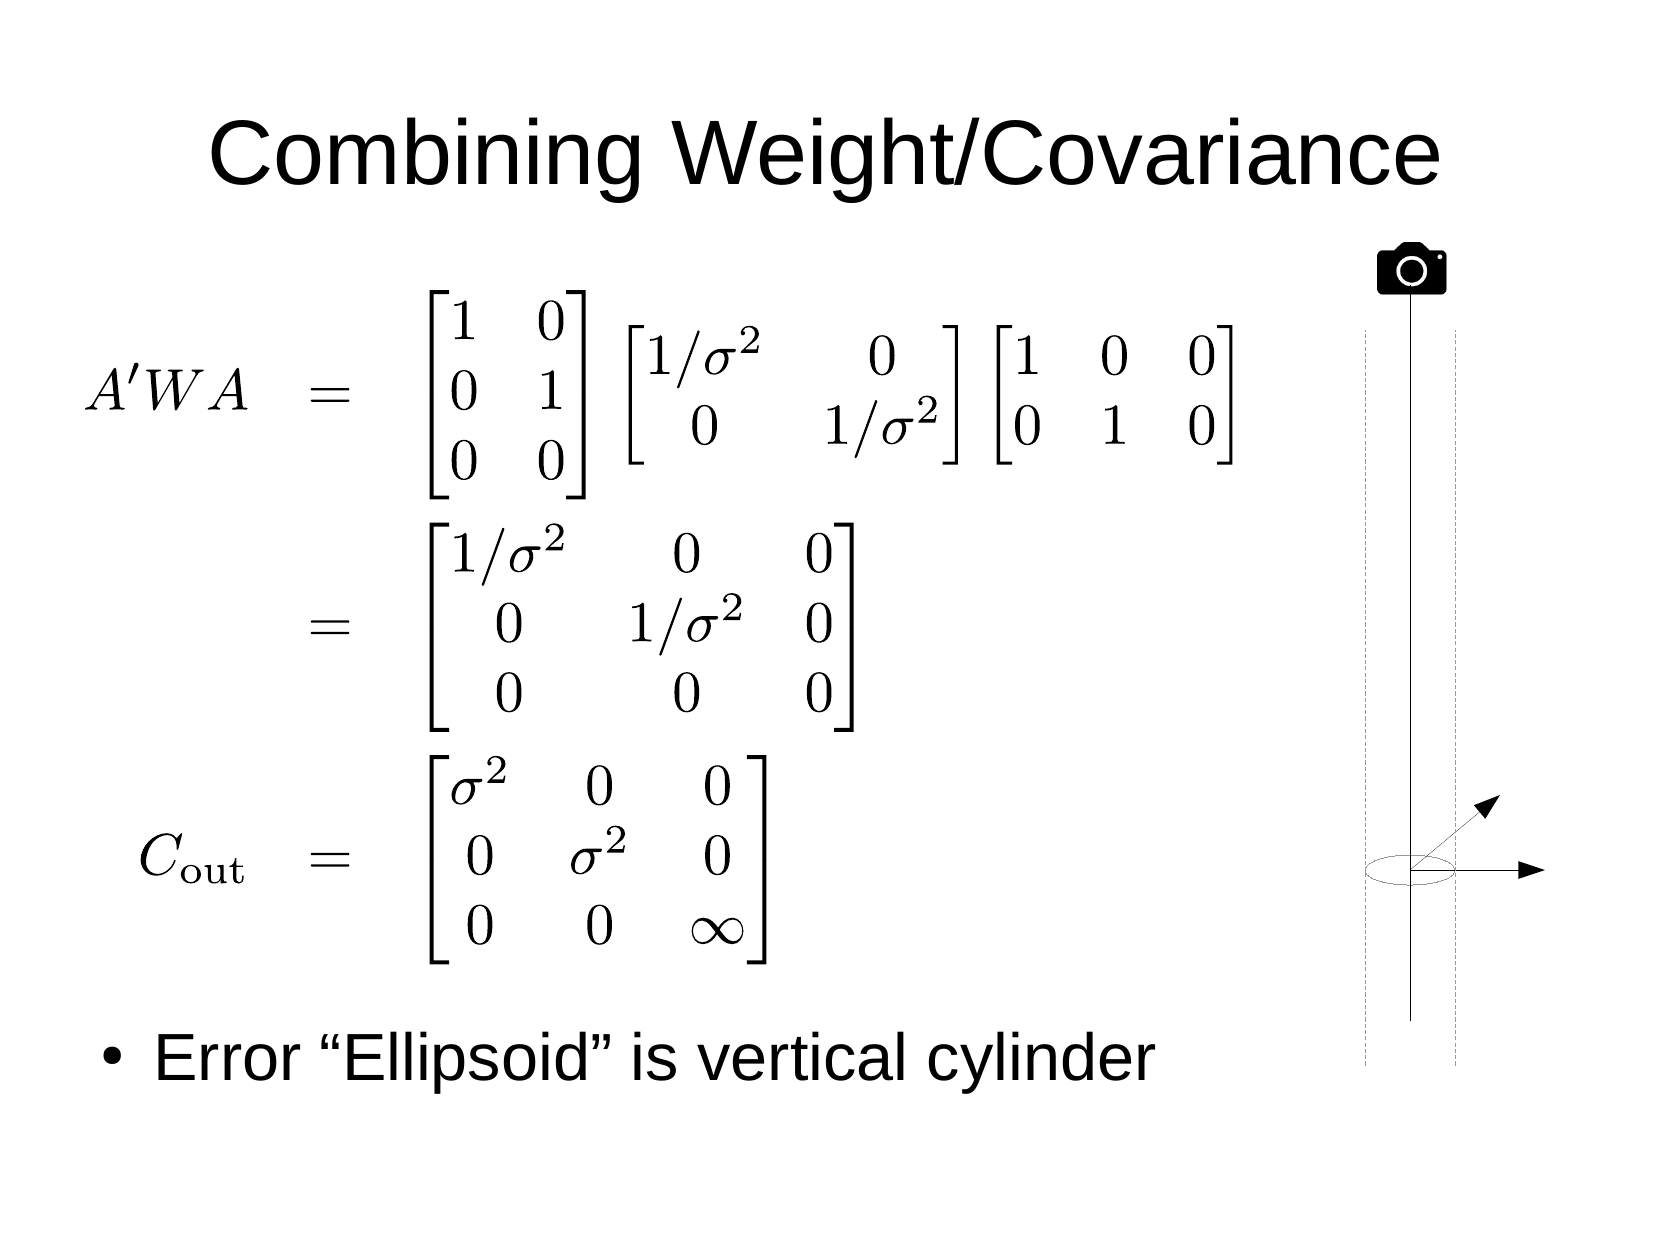

# Combining Weight/Covariance
Error “Ellipsoid” is vertical cylinder